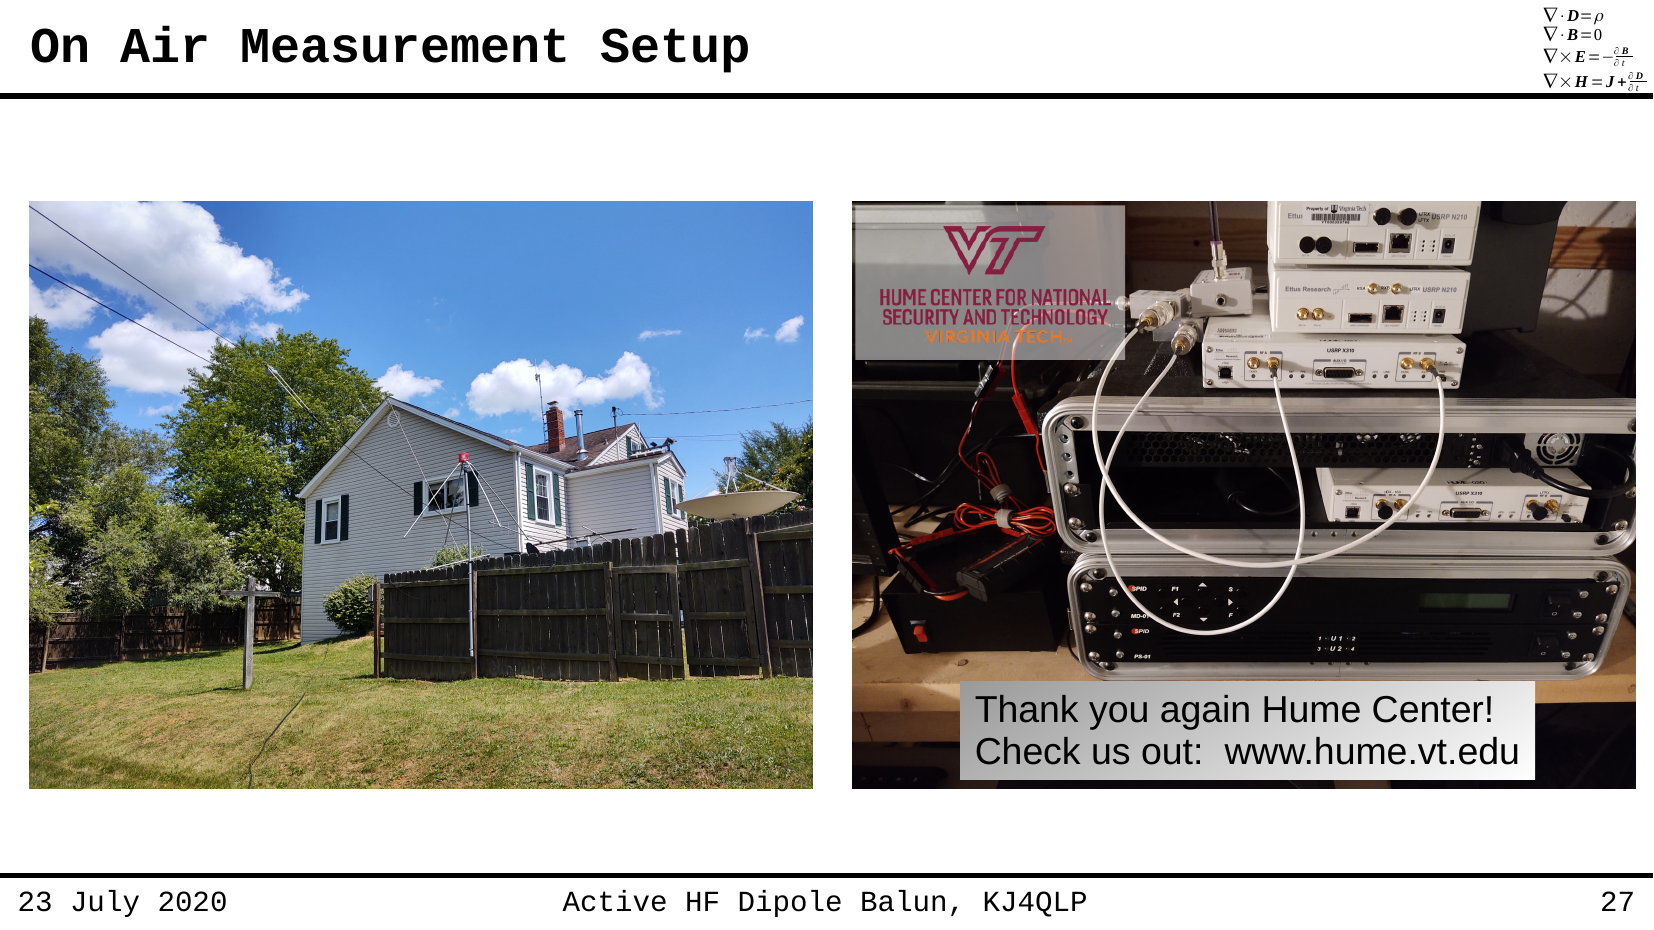

# On Air Measurement Setup
Thank you again Hume Center!
Check us out: www.hume.vt.edu
23 July 2020
Active HF Dipole Balun, KJ4QLP
27